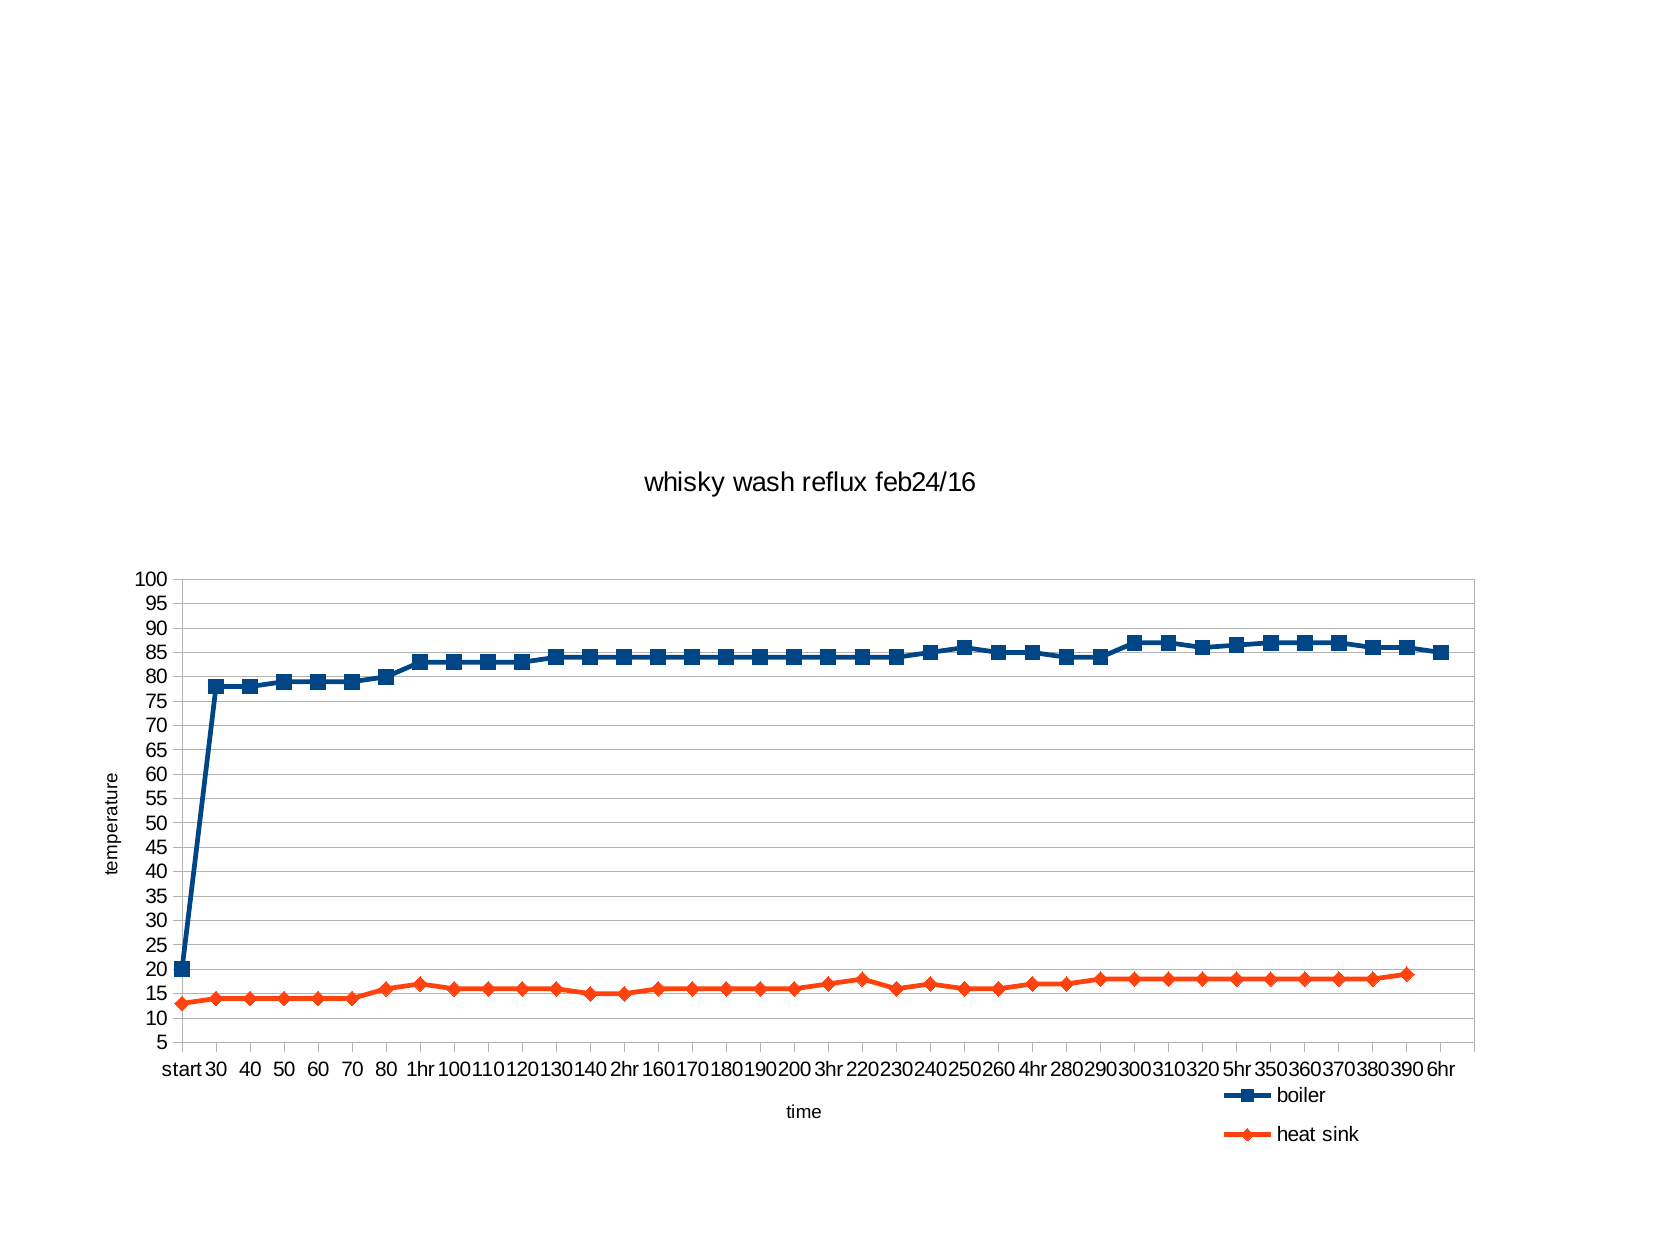

### Chart: whisky wash reflux feb24/16
| Category | boiler | heat sink |
|---|---|---|
| start | 20.0 | 13.0 |
| 30 | 78.0 | 14.0 |
| 40 | 78.0 | 14.0 |
| 50 | 79.0 | 14.0 |
| 60 | 79.0 | 14.0 |
| 70 | 79.0 | 14.0 |
| 80 | 80.0 | 16.0 |
| 1hr | 83.0 | 17.0 |
| 100 | 83.0 | 16.0 |
| 110 | 83.0 | 16.0 |
| 120 | 83.0 | 16.0 |
| 130 | 84.0 | 16.0 |
| 140 | 84.0 | 15.0 |
| 2hr | 84.0 | 15.0 |
| 160 | 84.0 | 16.0 |
| 170 | 84.0 | 16.0 |
| 180 | 84.0 | 16.0 |
| 190 | 84.0 | 16.0 |
| 200 | 84.0 | 16.0 |
| 3hr | 84.0 | 17.0 |
| 220 | 84.0 | 18.0 |
| 230 | 84.0 | 16.0 |
| 240 | 85.0 | 17.0 |
| 250 | 86.0 | 16.0 |
| 260 | 85.0 | 16.0 |
| 4hr | 85.0 | 17.0 |
| 280 | 84.0 | 17.0 |
| 290 | 84.0 | 18.0 |
| 300 | 87.0 | 18.0 |
| 310 | 87.0 | 18.0 |
| 320 | 86.0 | 18.0 |
| 5hr | 86.5 | 18.0 |
| 350 | 87.0 | 18.0 |
| 360 | 87.0 | 18.0 |
| 370 | 87.0 | 18.0 |
| 380 | 86.0 | 18.0 |
| 390 | 86.0 | 19.0 |
| 6hr | 85.0 | None |
| None | None | None |